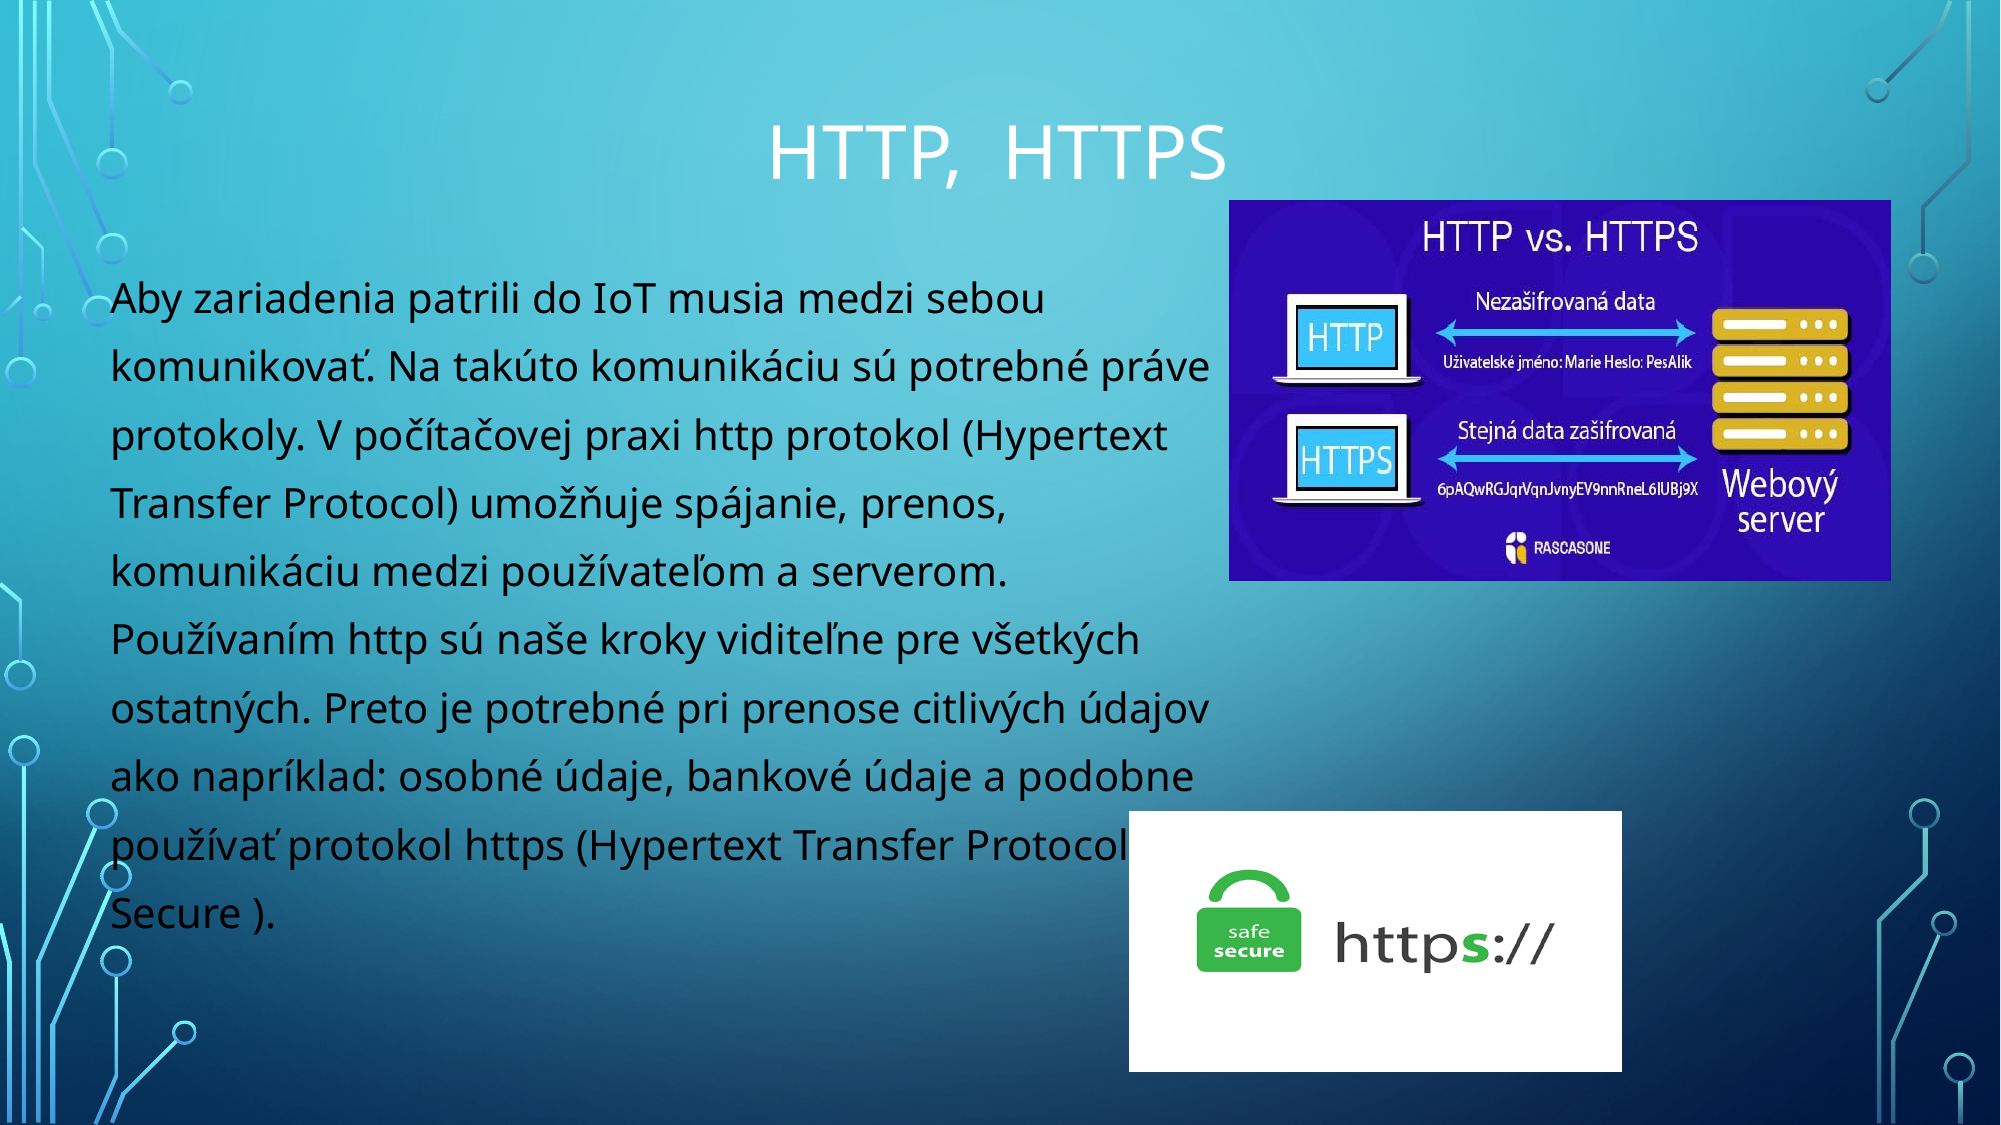

# HTTP, HTTPS
Aby zariadenia patrili do IoT musia medzi sebou komunikovať. Na takúto komunikáciu sú potrebné práve protokoly. V počítačovej praxi http protokol (Hypertext Transfer Protocol) umožňuje spájanie, prenos, komunikáciu medzi používateľom a serverom. Používaním http sú naše kroky viditeľne pre všetkých ostatných. Preto je potrebné pri prenose citlivých údajov ako napríklad: osobné údaje, bankové údaje a podobne používať protokol https (Hypertext Transfer Protocol Secure ).